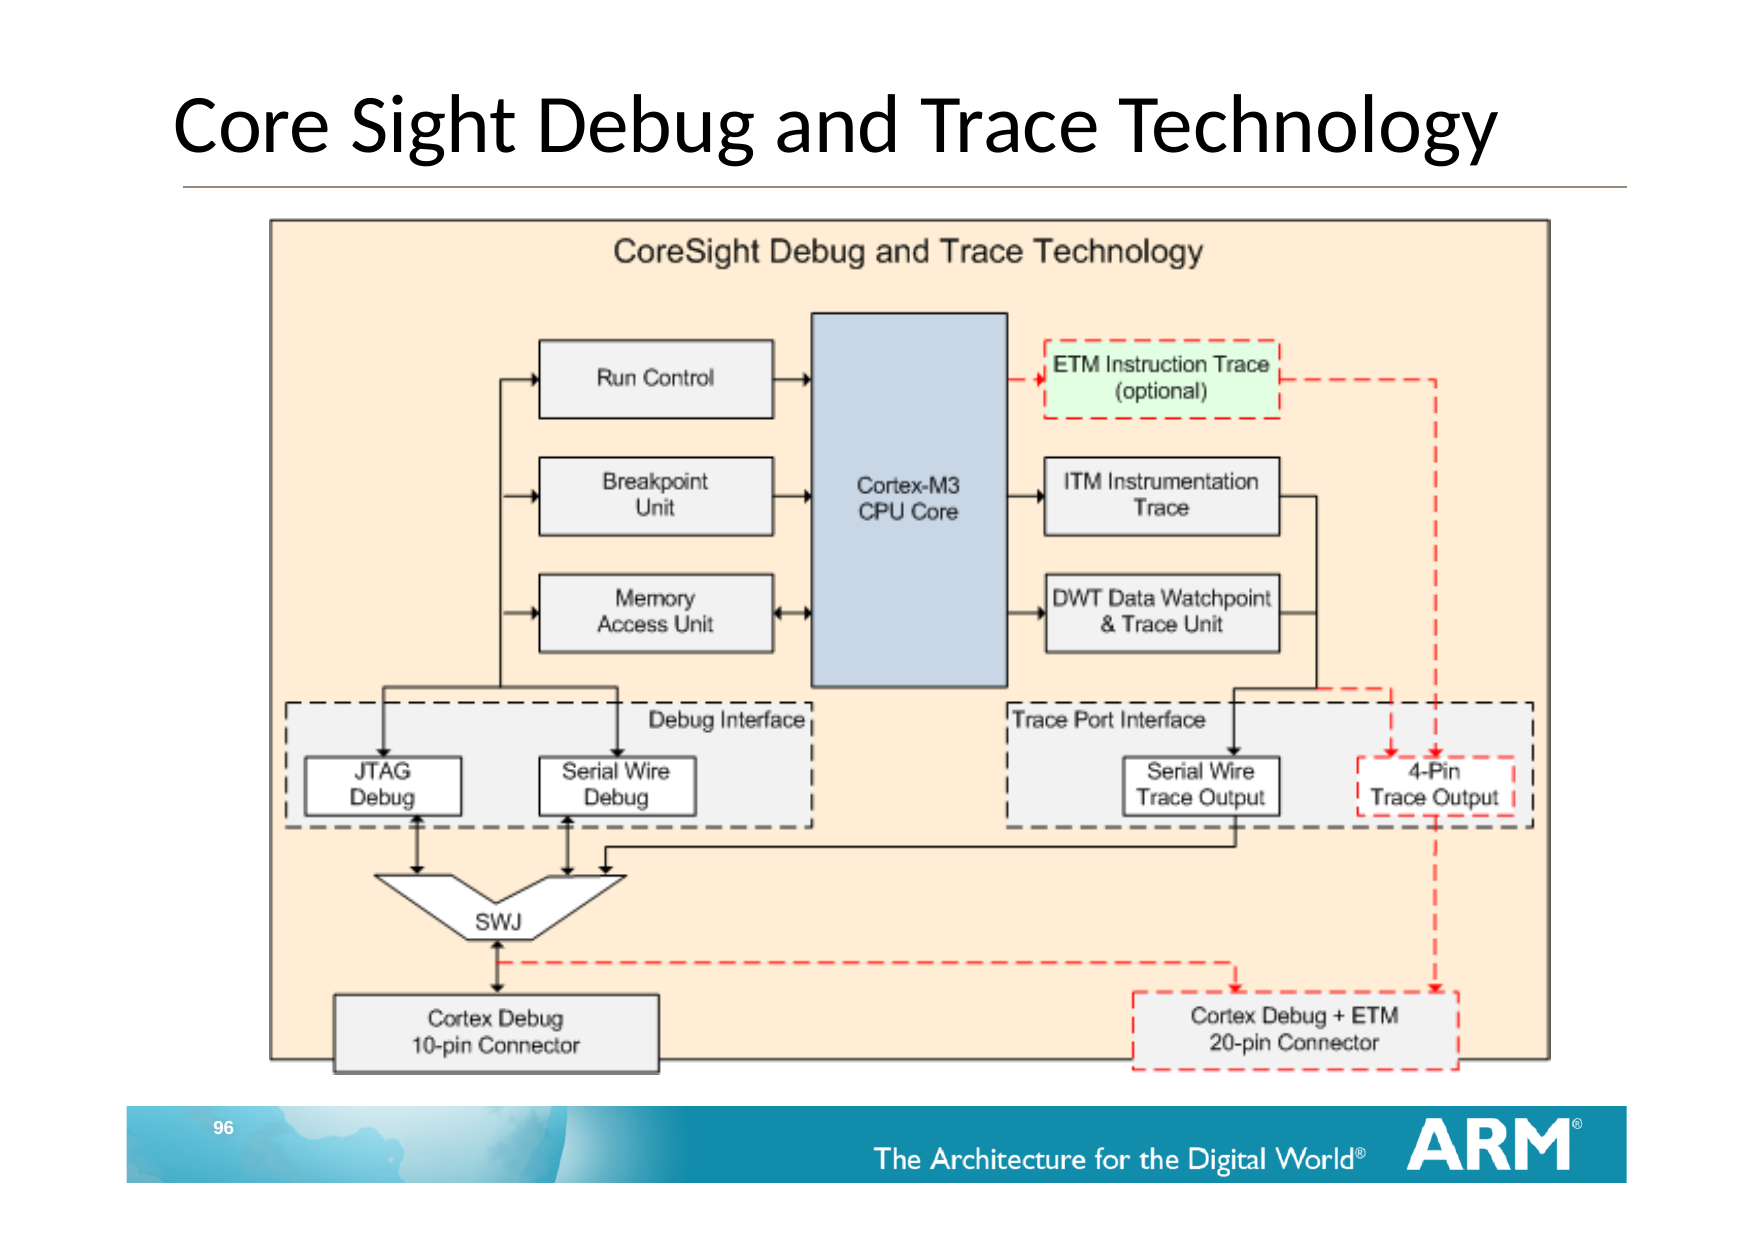

# Core Sight Debug and Trace Technology